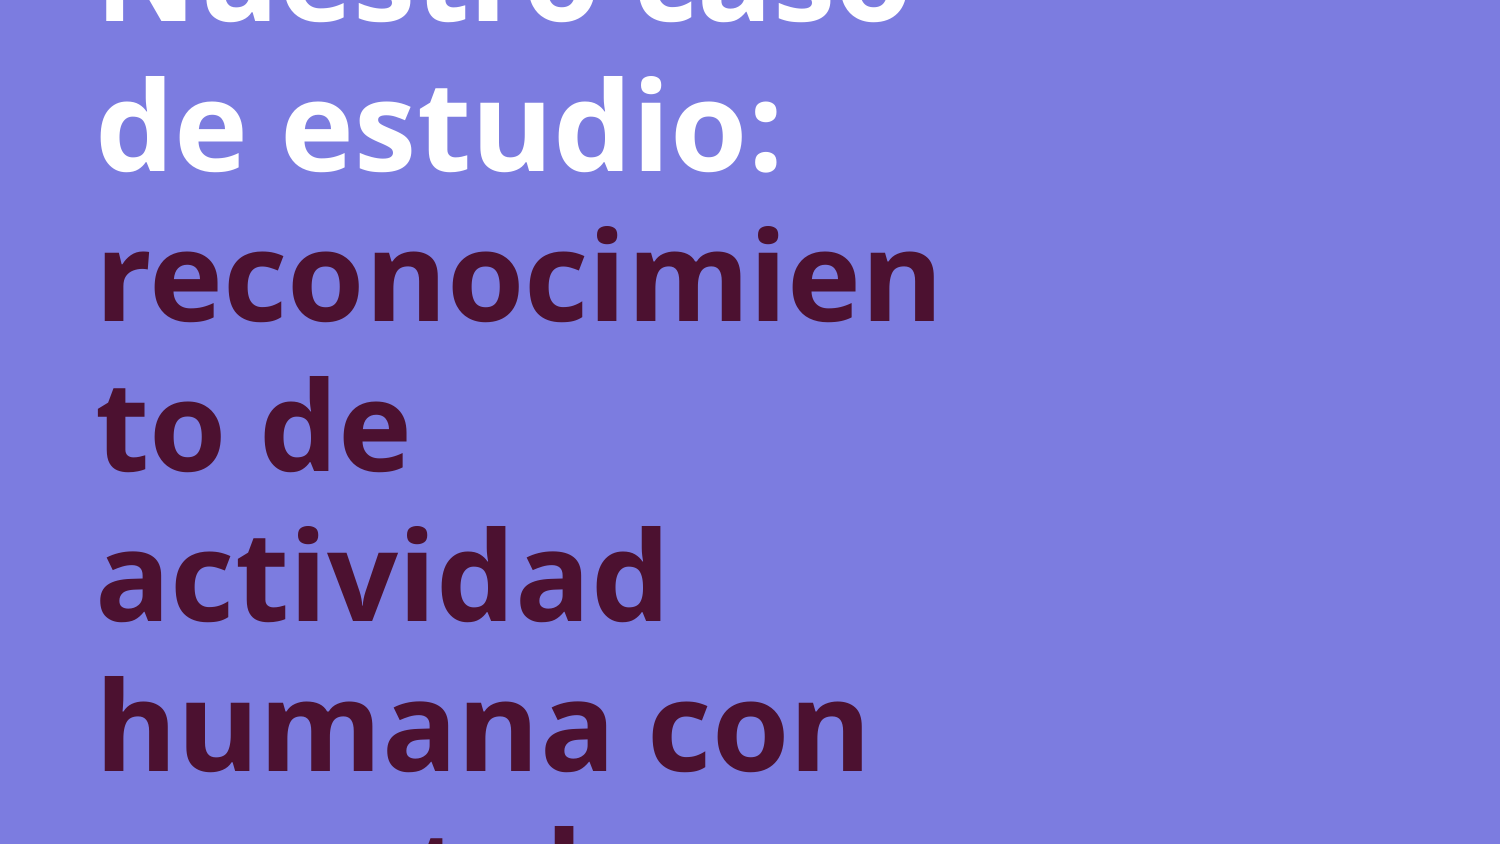

# Nuestro caso de estudio: reconocimiento de actividad humana con smartphones